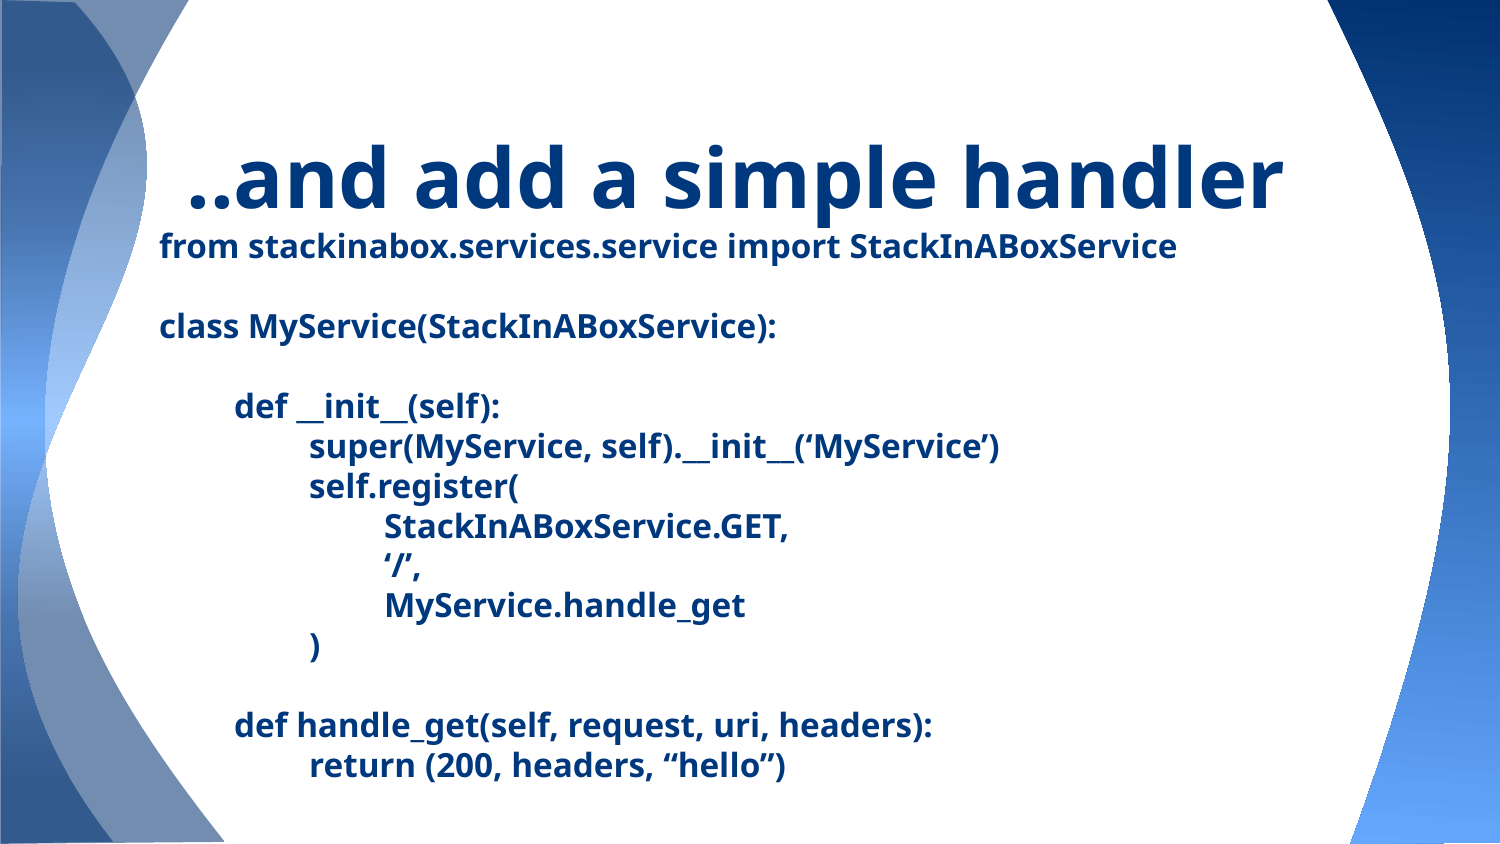

..and add a simple handler
# from stackinabox.services.service import StackInABoxService class MyService(StackInABoxService): def __init__(self): super(MyService, self).__init__(‘MyService’) self.register( StackInABoxService.GET, ‘/’, MyService.handle_get ) def handle_get(self, request, uri, headers): return (200, headers, “hello”)